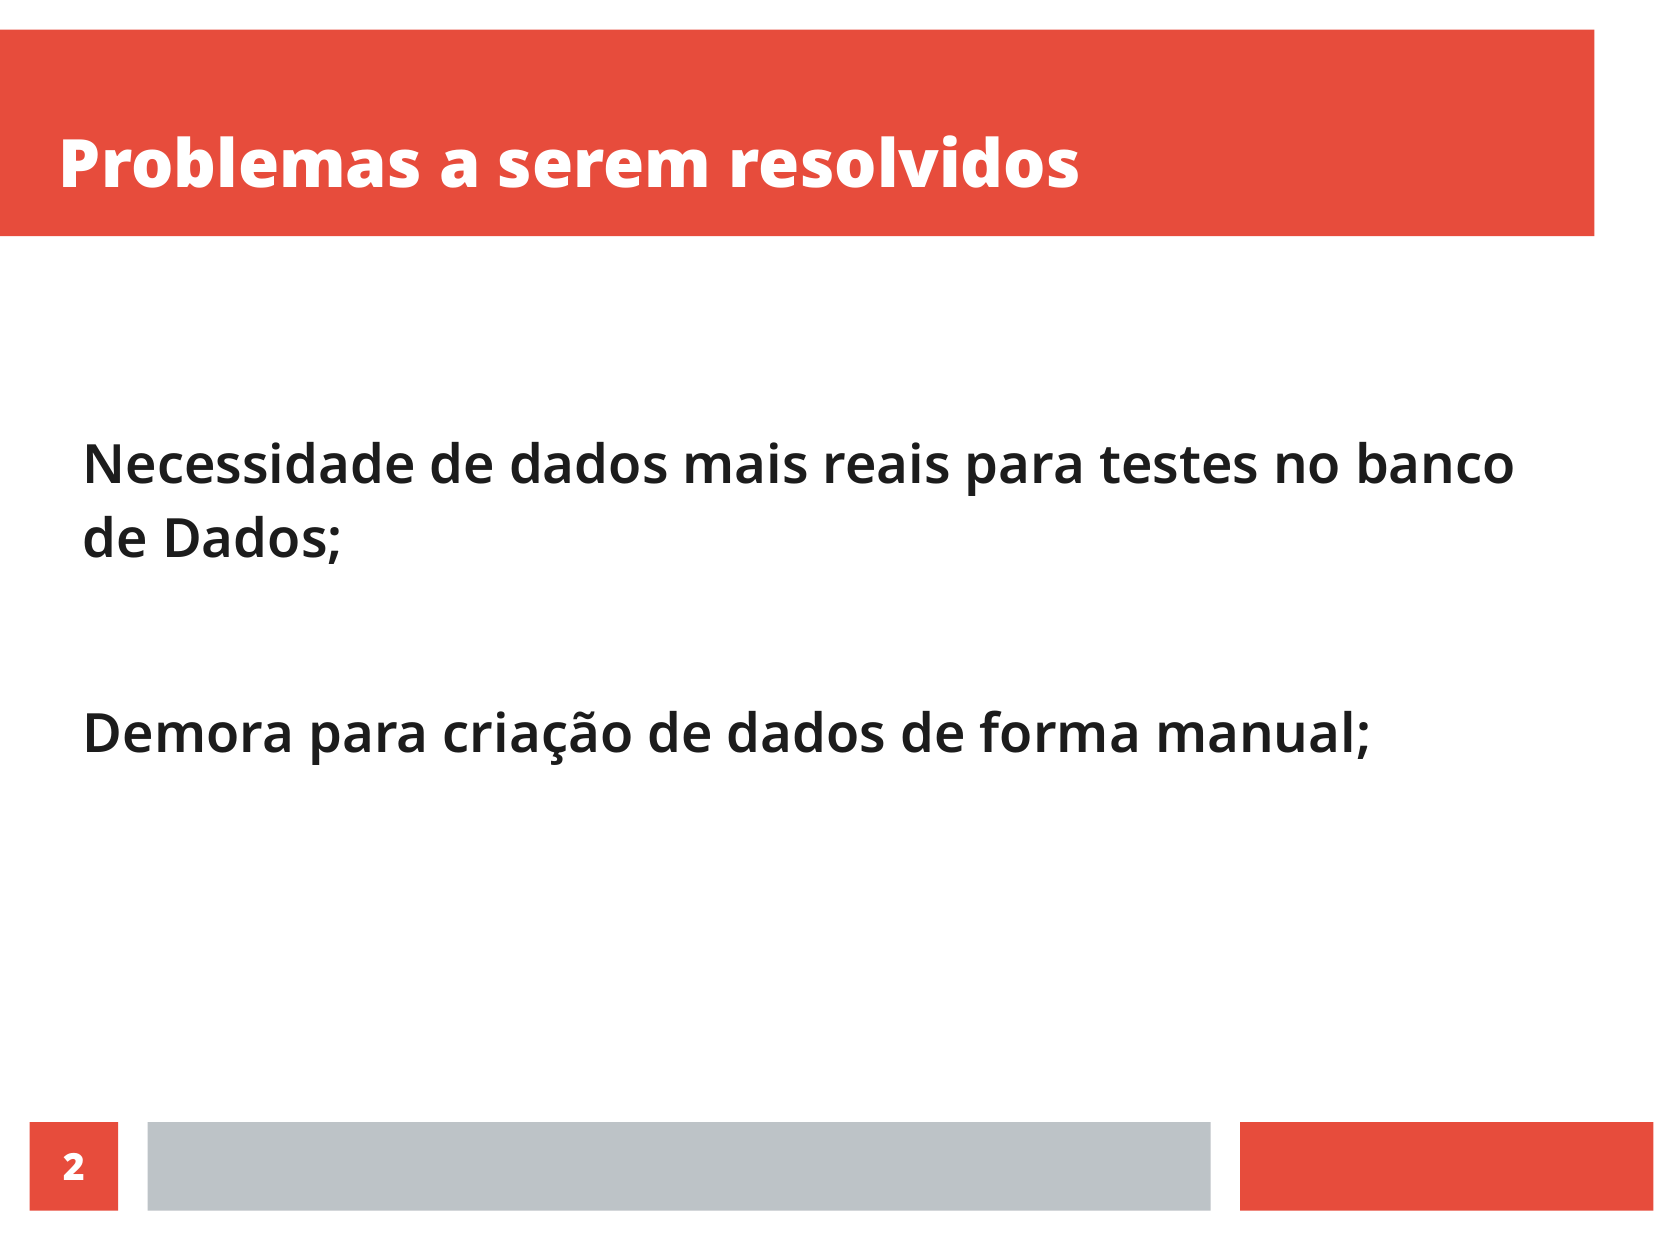

# Problemas a serem resolvidos
Necessidade de dados mais reais para testes no banco de Dados;
Demora para criação de dados de forma manual;
2